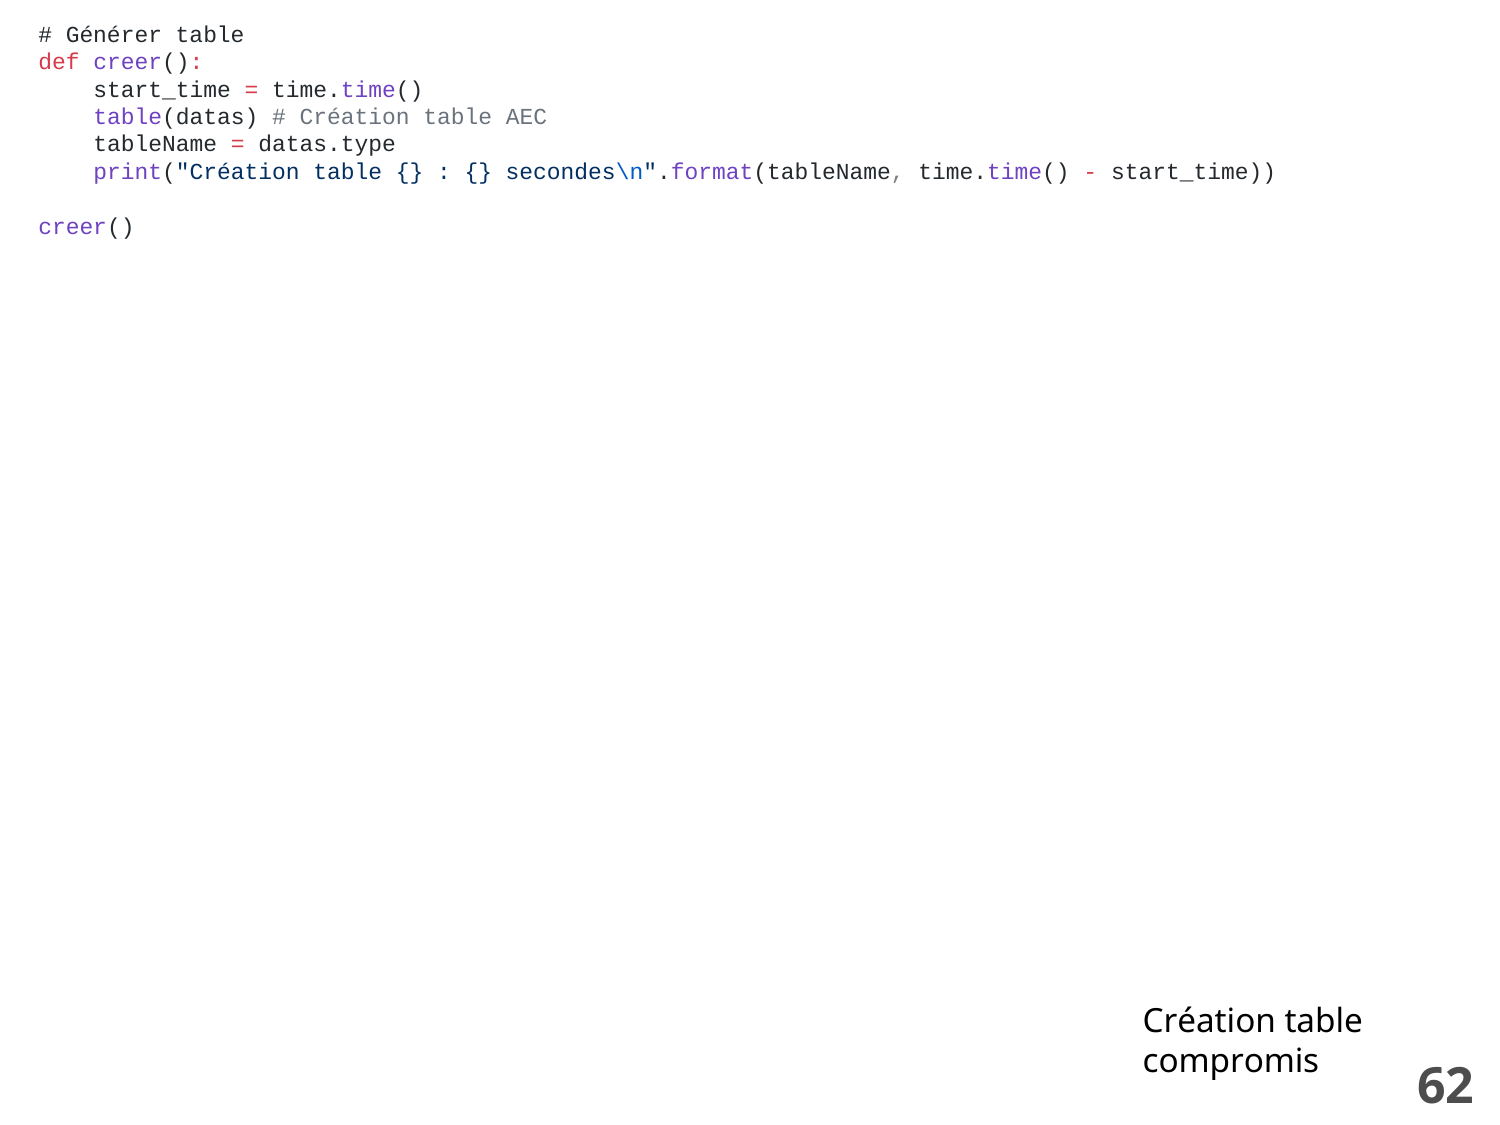

# Générer table
def creer():
 start_time = time.time()
 table(datas) # Création table AEC
 tableName = datas.type
 print("Création table {} : {} secondes\n".format(tableName, time.time() - start_time))
creer()
Création table compromis